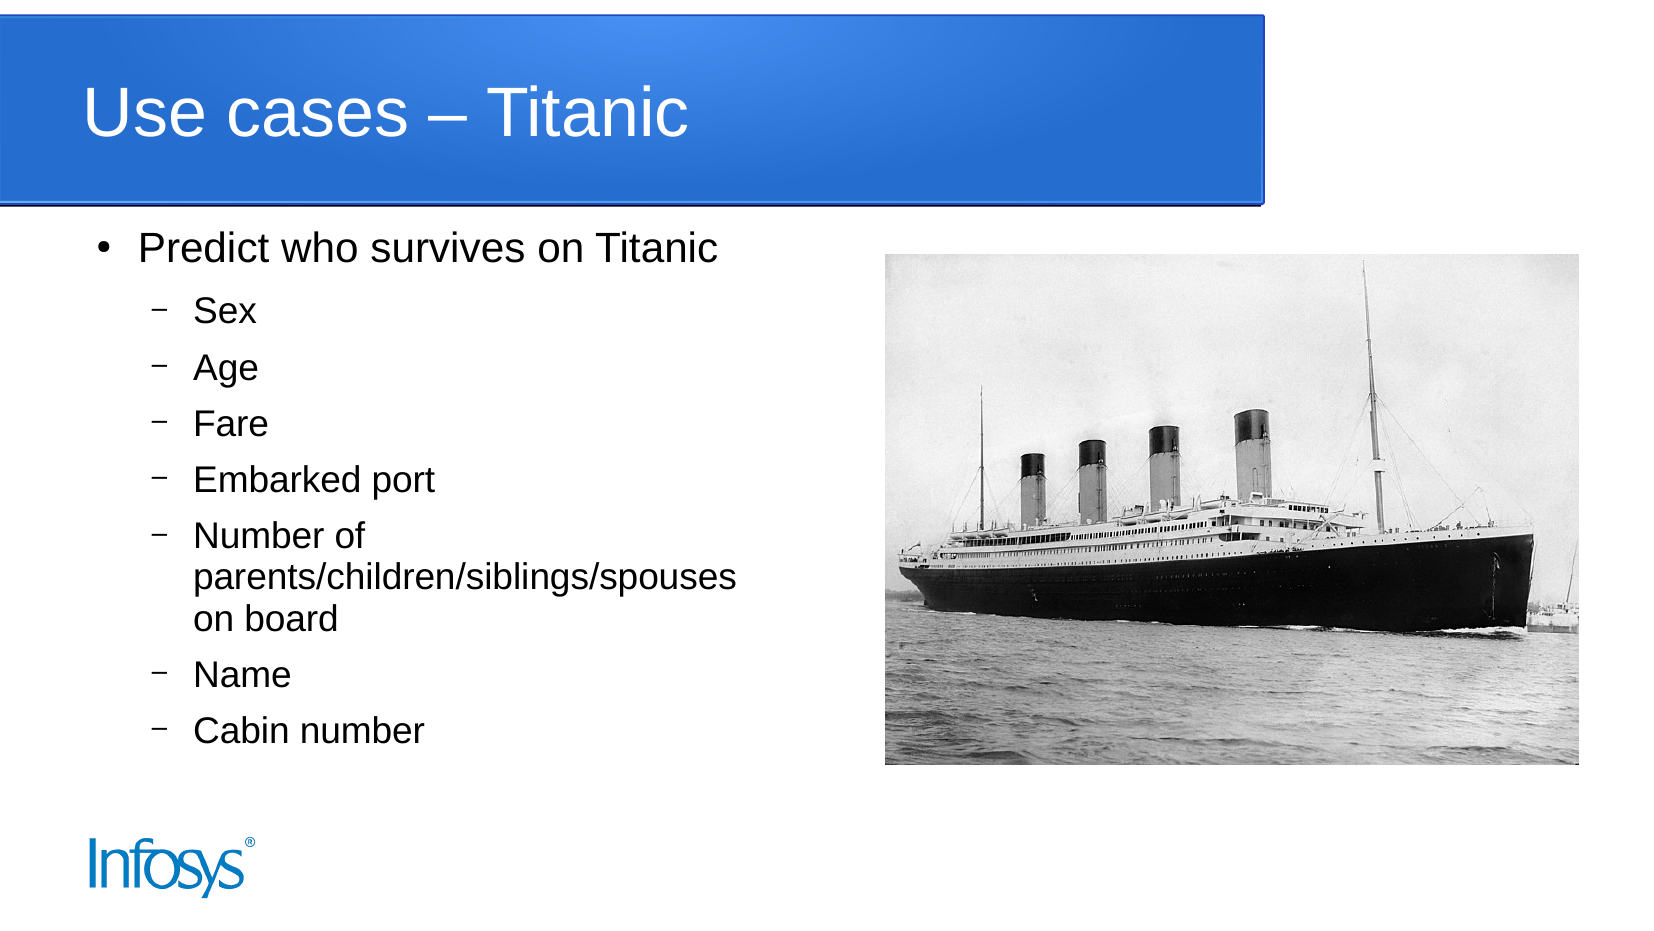

# Use cases – Titanic
Predict who survives on Titanic
Sex
Age
Fare
Embarked port
Number of parents/children/siblings/spouses on board
Name
Cabin number